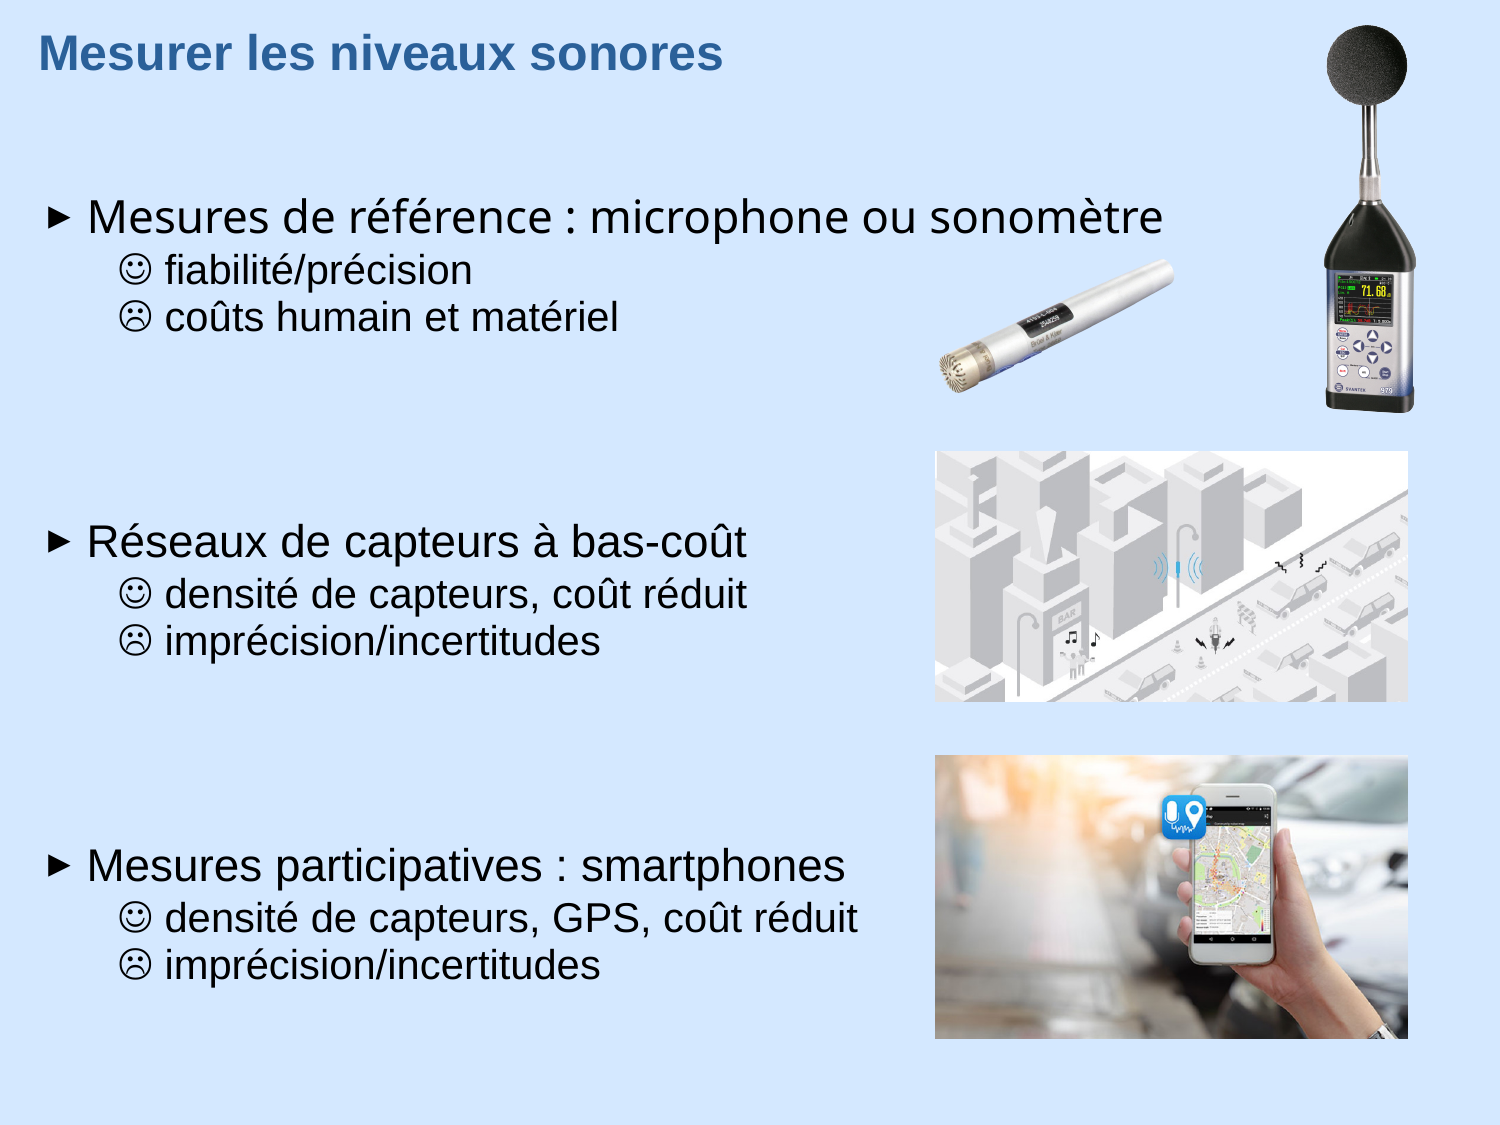

Mesurer les niveaux sonores
▸ Mesures de référence : microphone ou sonomètre
☺ fiabilité/précision
☹ coûts humain et matériel
▸ Réseaux de capteurs à bas-coût
☺ densité de capteurs, coût réduit
☹ imprécision/incertitudes
▸ Mesures participatives : smartphones
☺ densité de capteurs, GPS, coût réduit
☹ imprécision/incertitudes